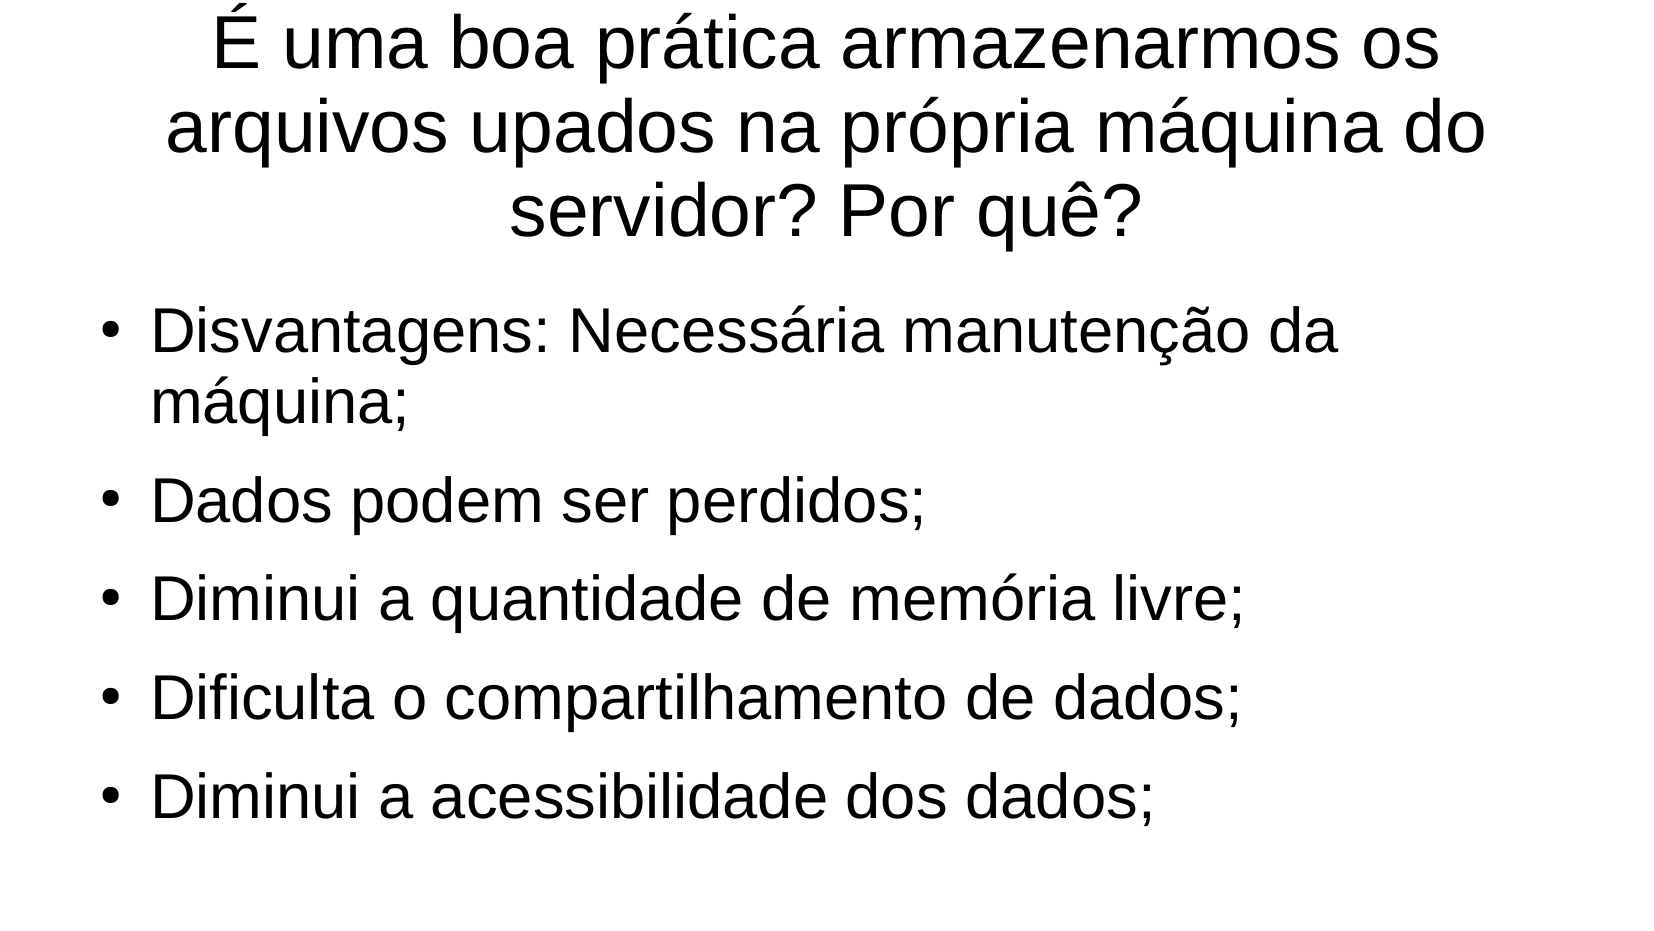

# É uma boa prática armazenarmos os arquivos upados na própria máquina do servidor? Por quê?
Disvantagens: Necessária manutenção da máquina;
Dados podem ser perdidos;
Diminui a quantidade de memória livre;
Dificulta o compartilhamento de dados;
Diminui a acessibilidade dos dados;